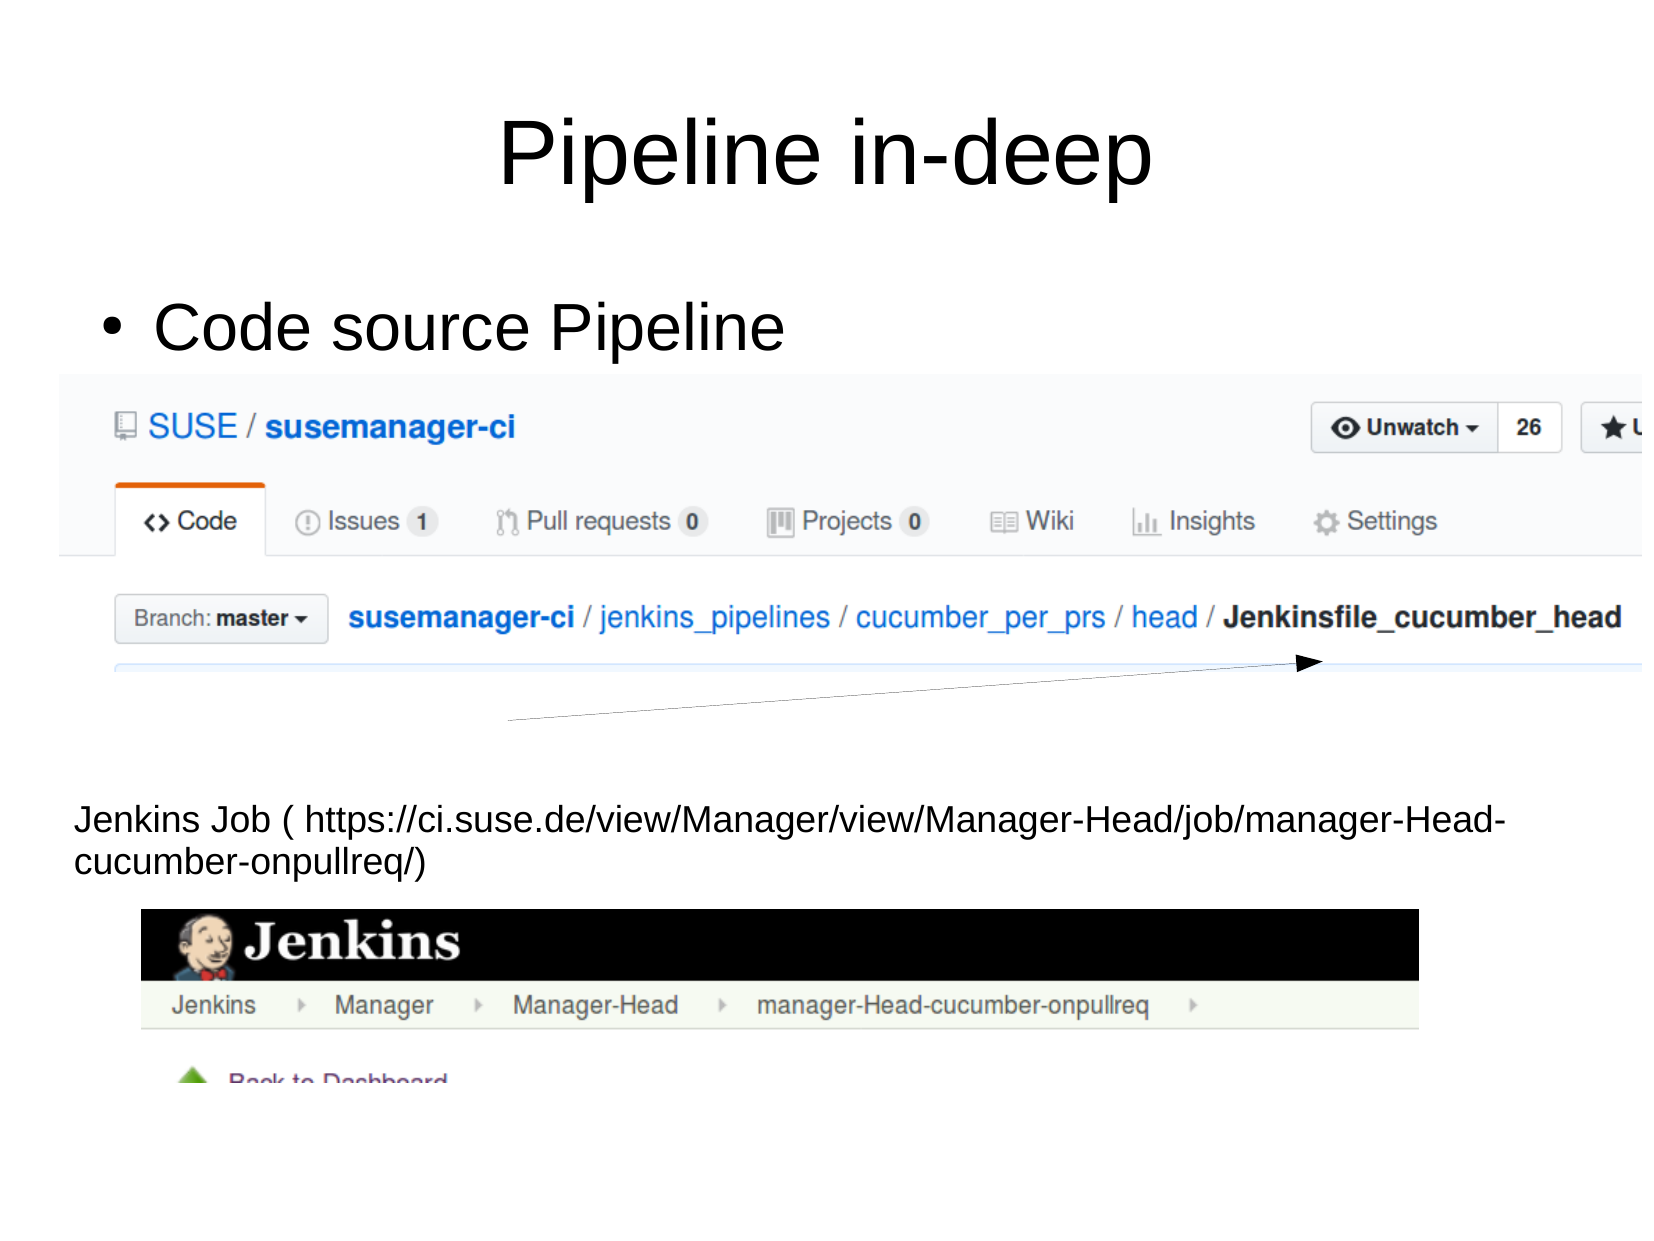

# Pipeline in-deep
Code source Pipeline
Jenkins Job ( https://ci.suse.de/view/Manager/view/Manager-Head/job/manager-Head-cucumber-onpullreq/)